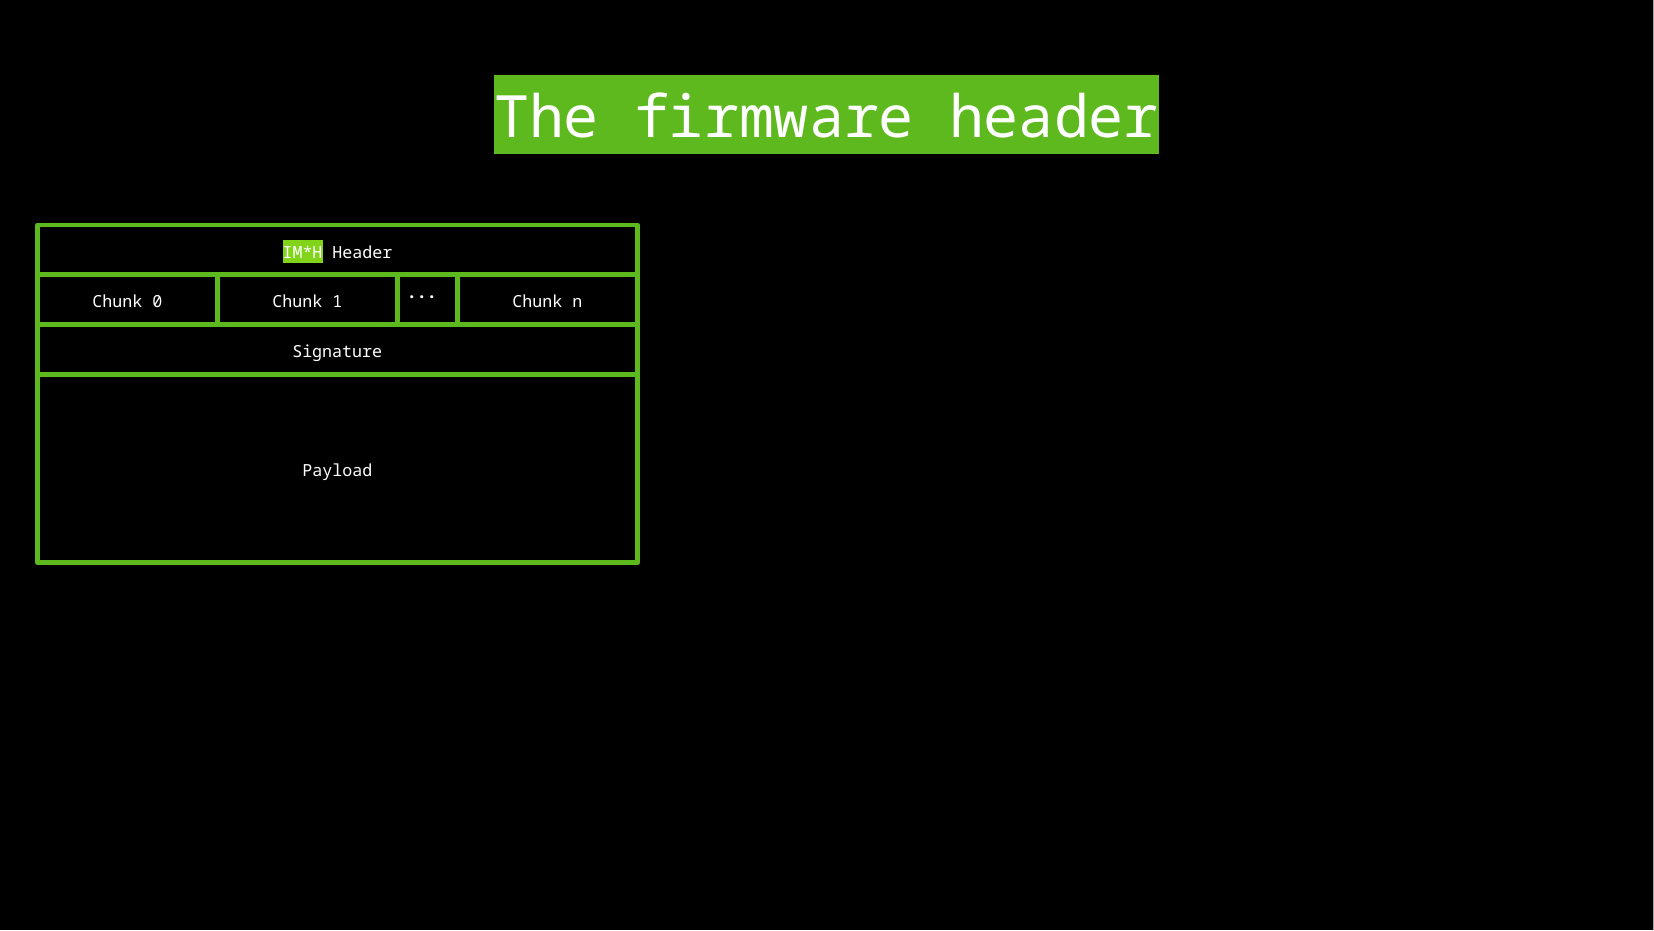

# The firmware header
IM*H Header
...
Chunk 0
Chunk 1
Chunk n
Signature
Payload